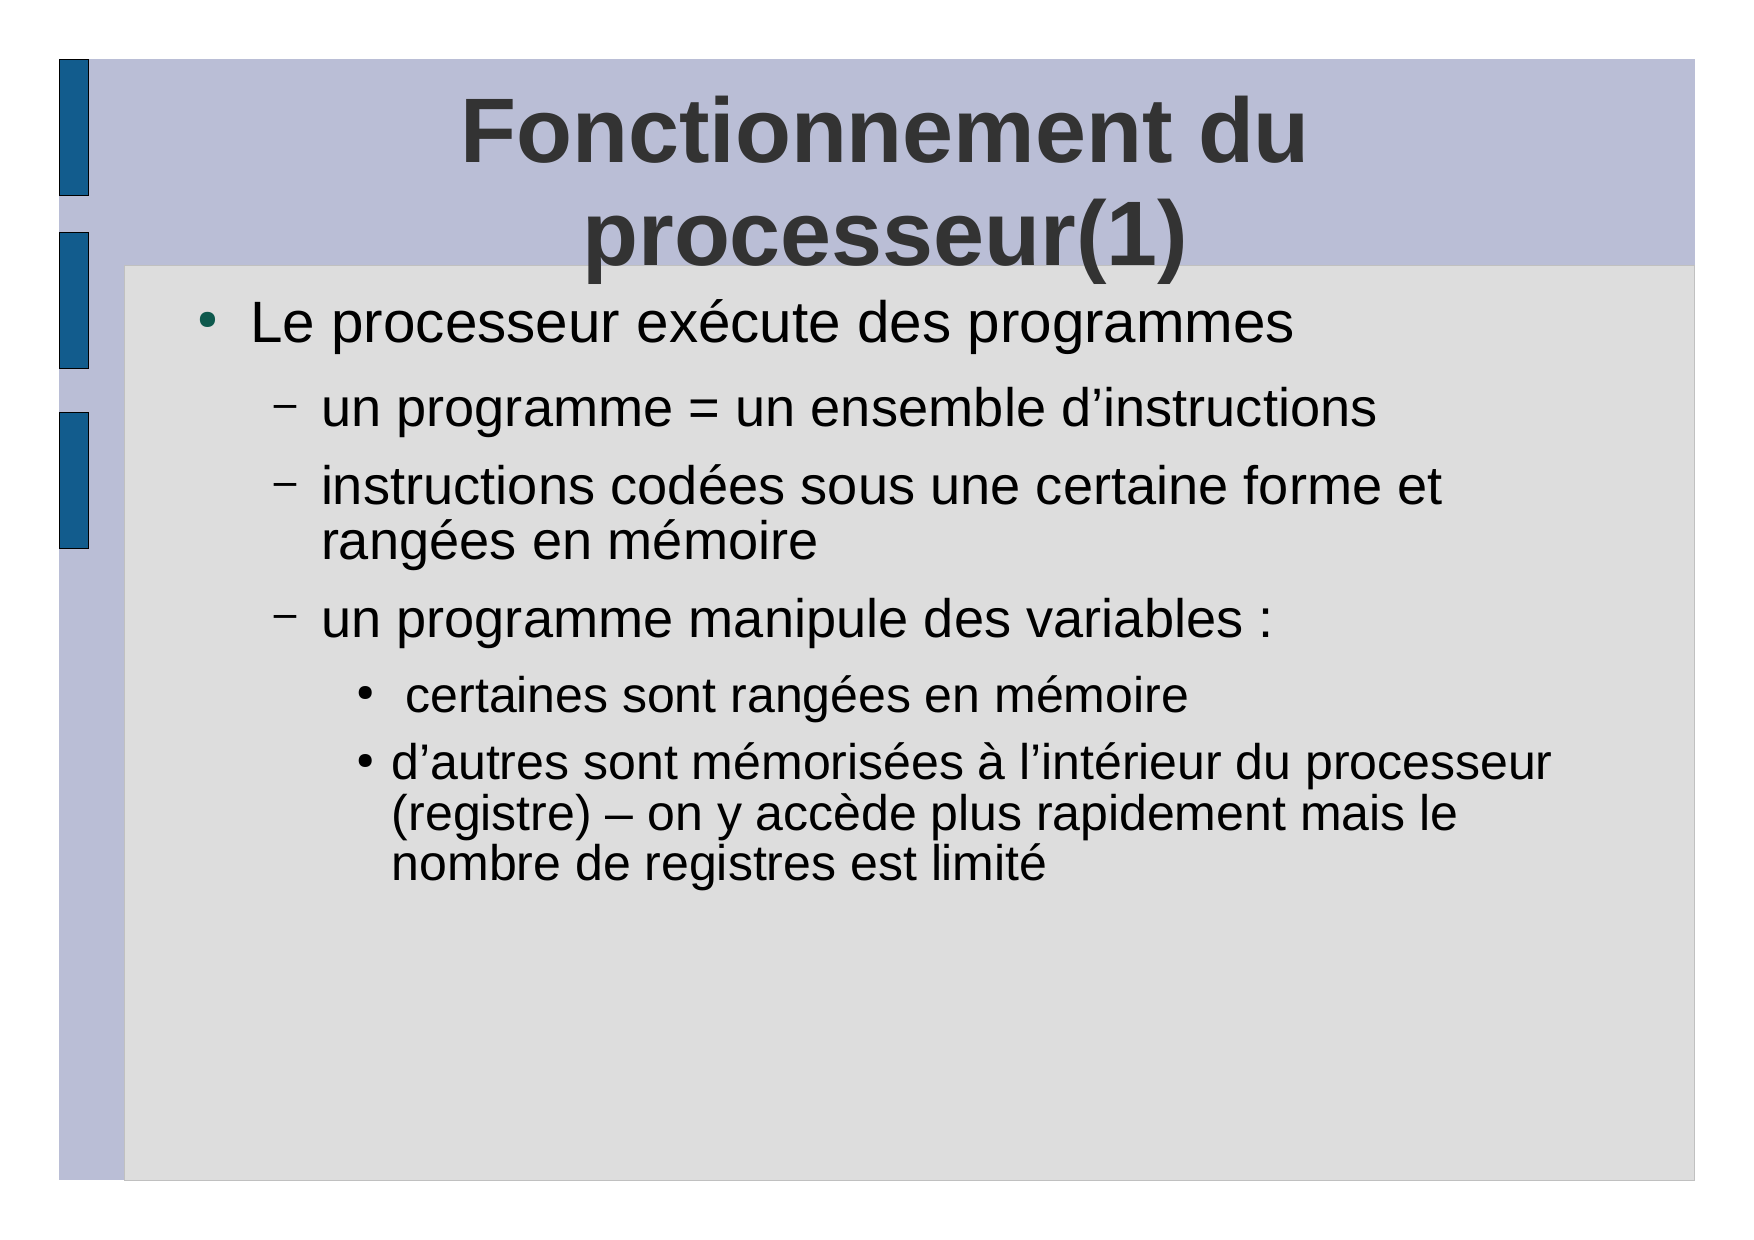

# Fonctionnement du processeur(1)
Le processeur exécute des programmes
un programme = un ensemble d’instructions
instructions codées sous une certaine forme et rangées en mémoire
un programme manipule des variables :
 certaines sont rangées en mémoire
d’autres sont mémorisées à l’intérieur du processeur (registre) – on y accède plus rapidement mais le nombre de registres est limité